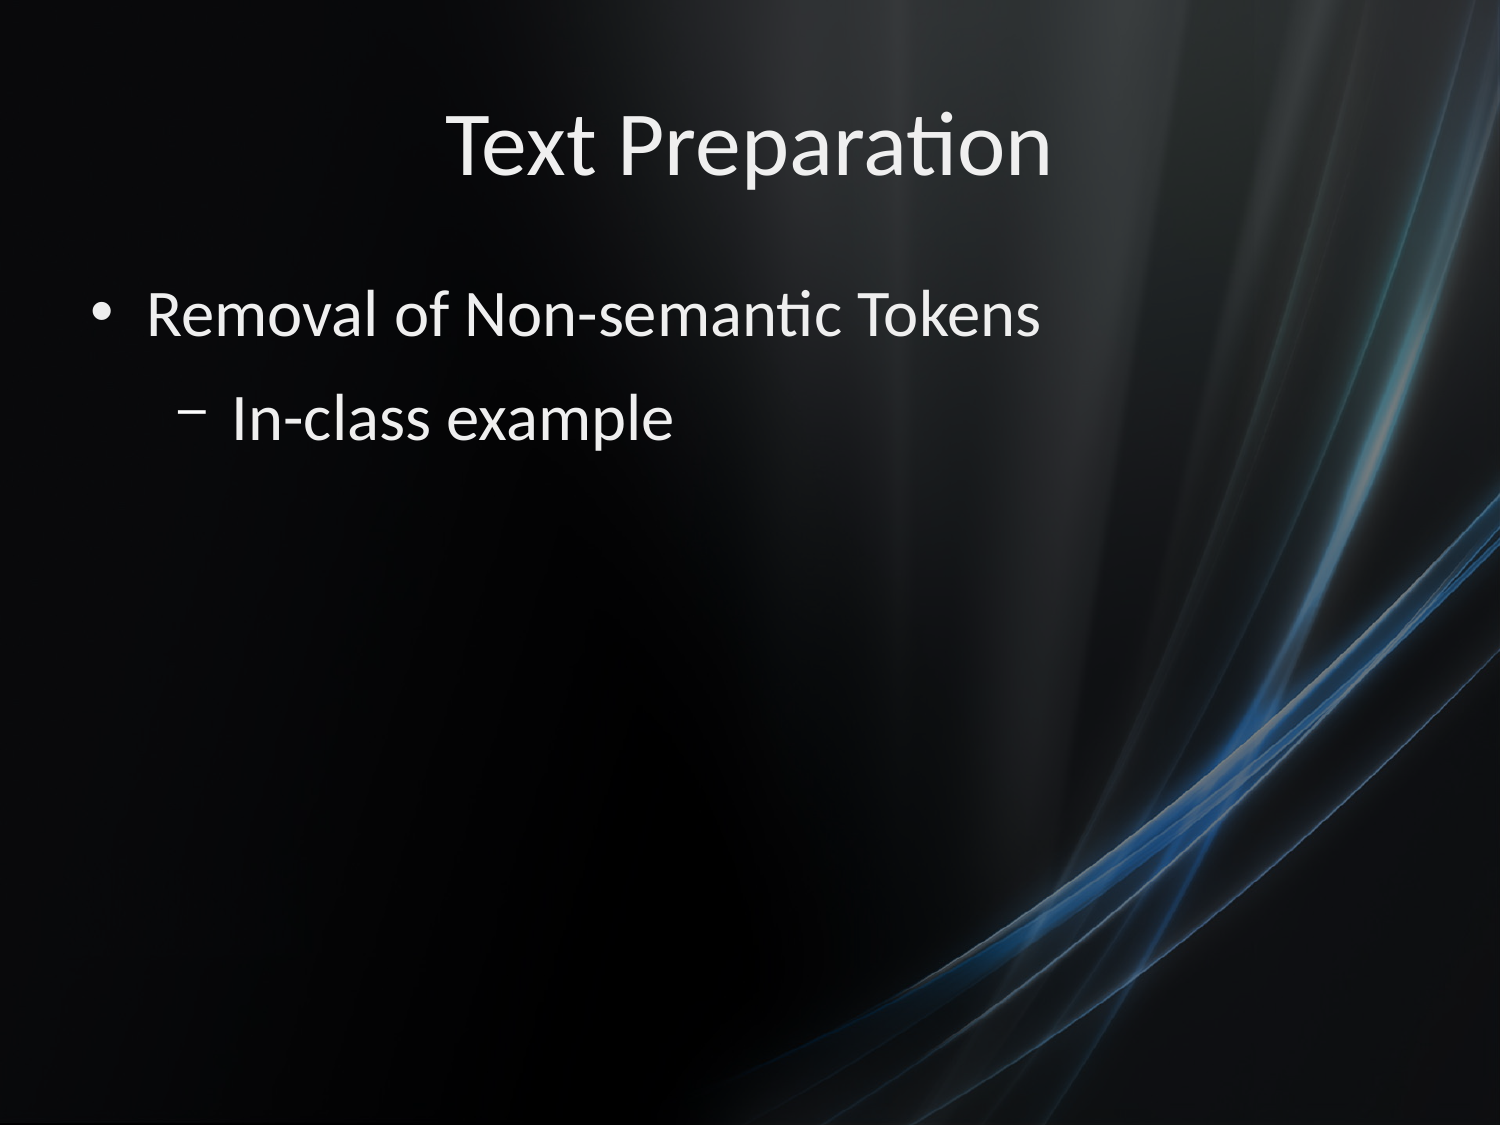

# Text Preparation
Removal of Non-semantic Tokens
In-class example